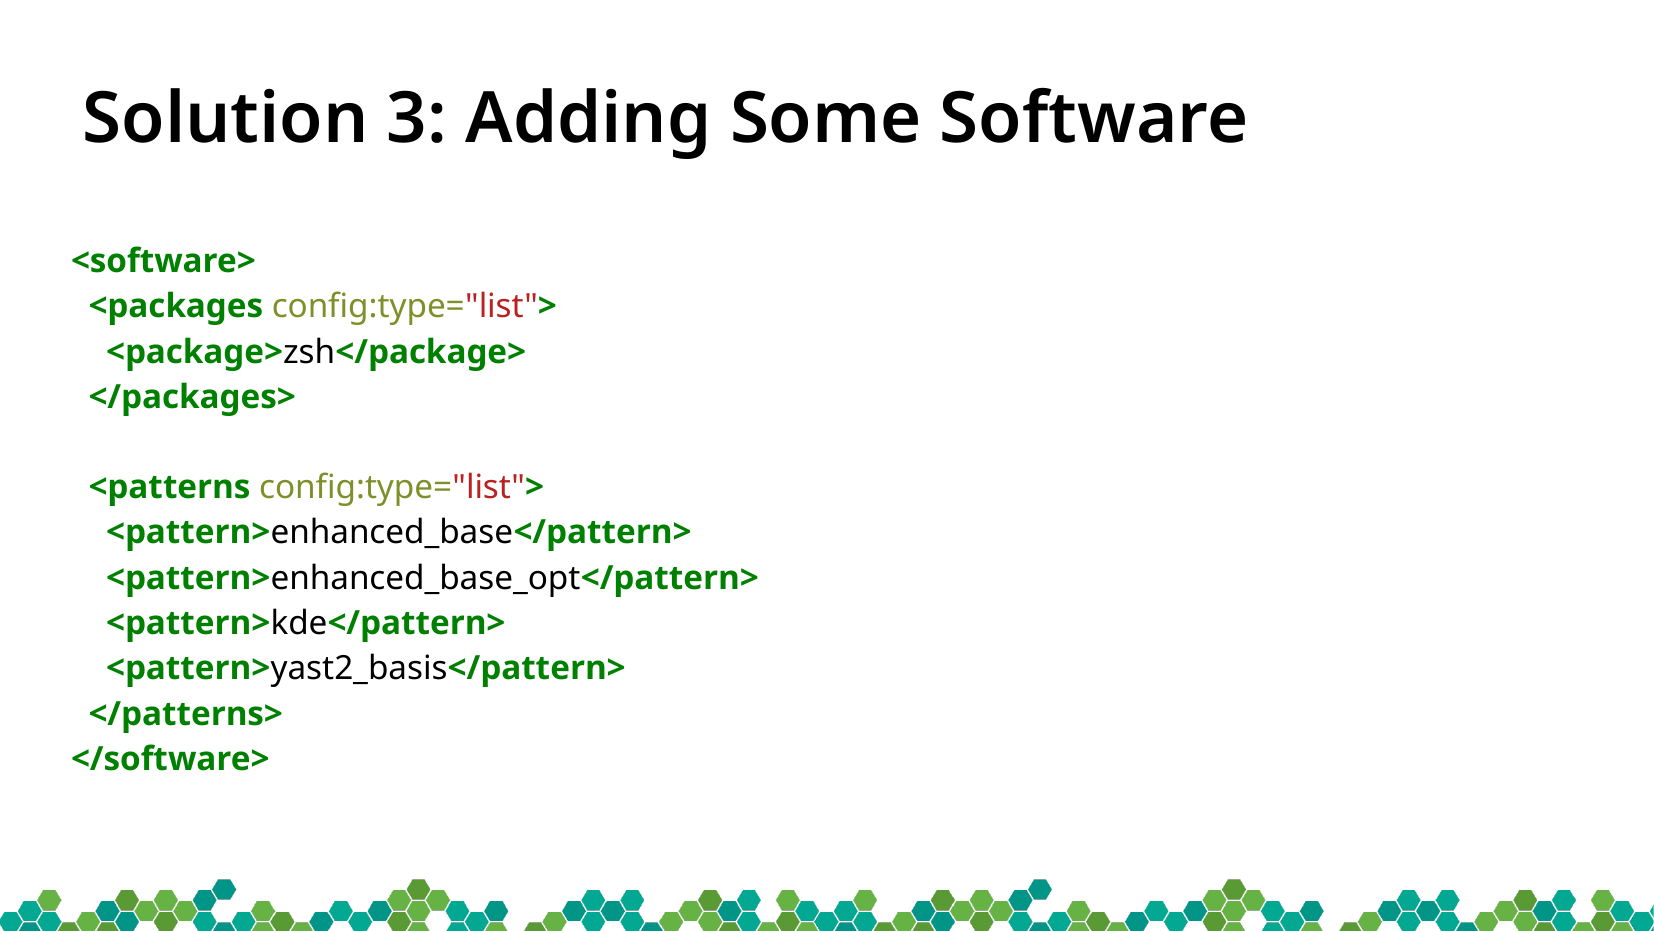

# Solution 3: Adding Some Software
<software>
 <packages config:type="list">
 <package>zsh</package>
 </packages>
 <patterns config:type="list">
 <pattern>enhanced_base</pattern>
 <pattern>enhanced_base_opt</pattern>
 <pattern>kde</pattern>
 <pattern>yast2_basis</pattern>
 </patterns>
</software>